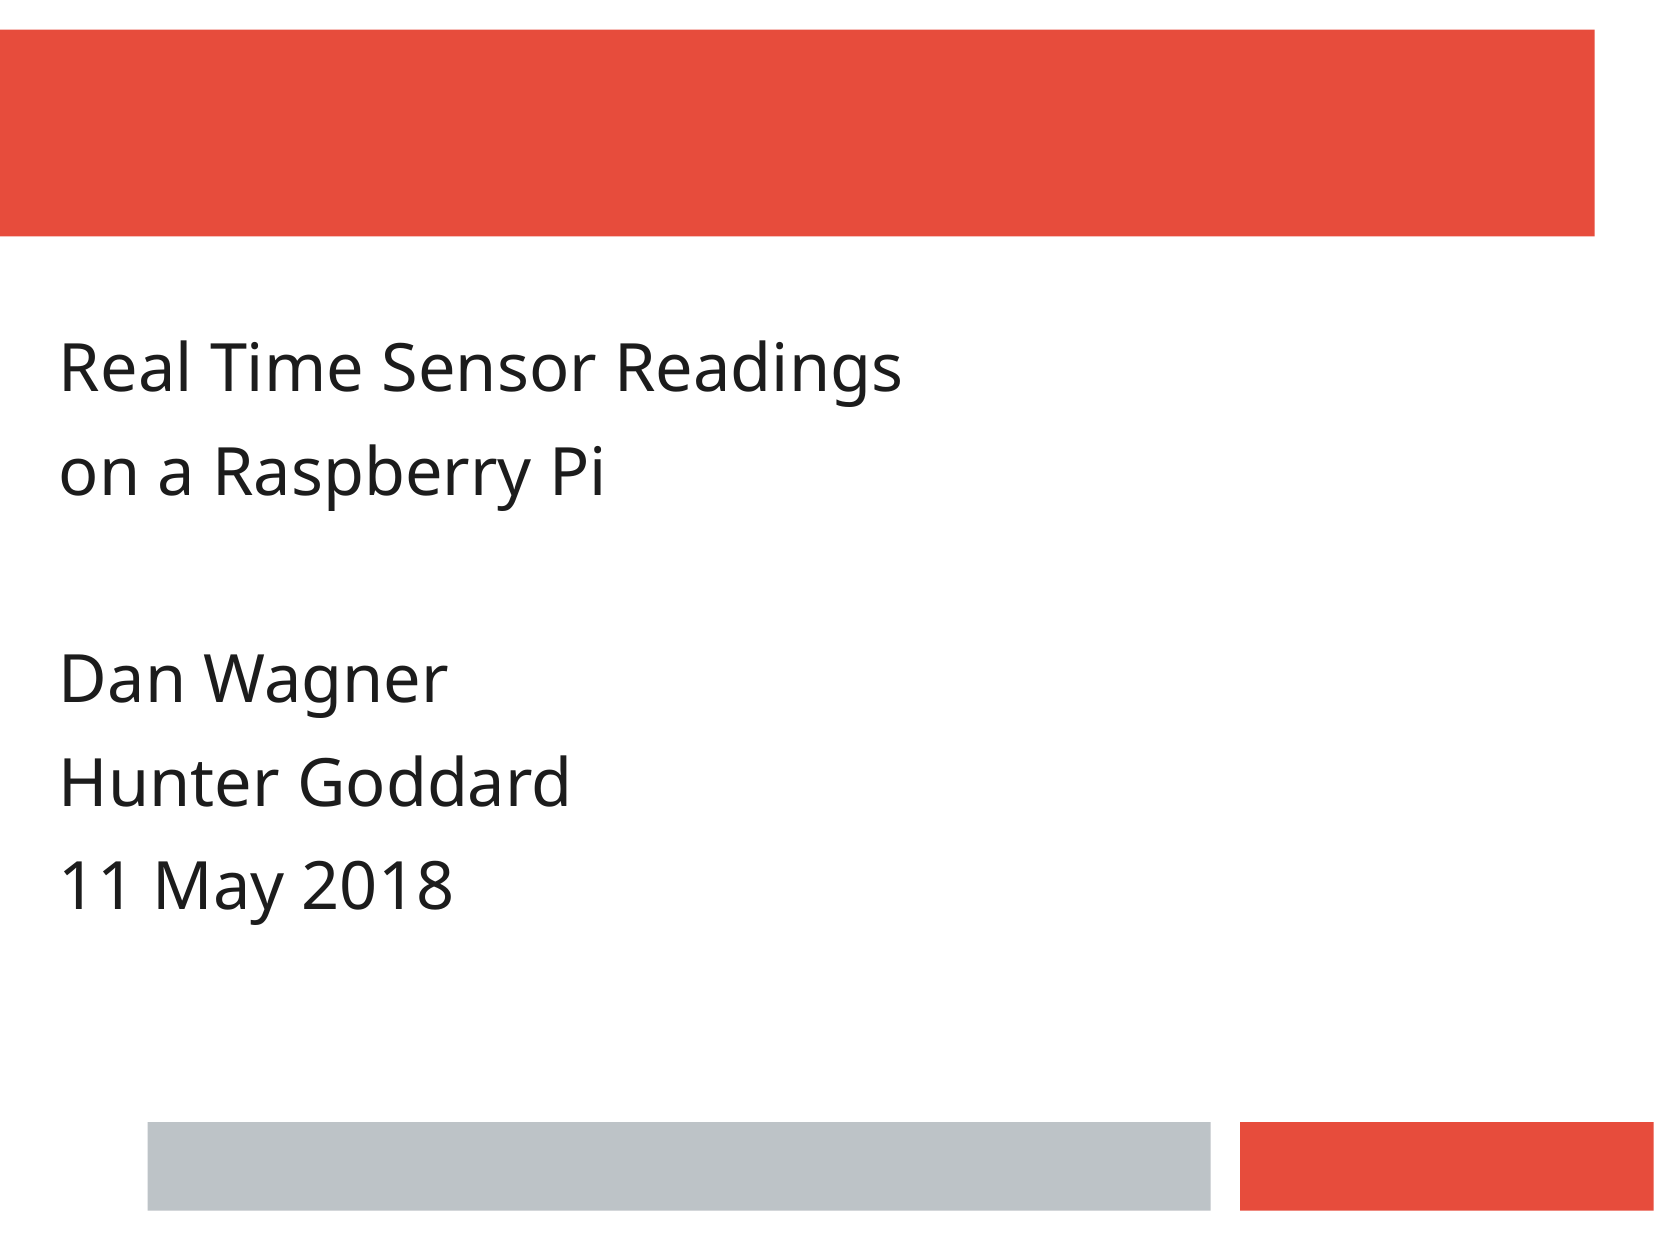

#
Real Time Sensor Readings
on a Raspberry Pi
Dan Wagner
Hunter Goddard
11 May 2018